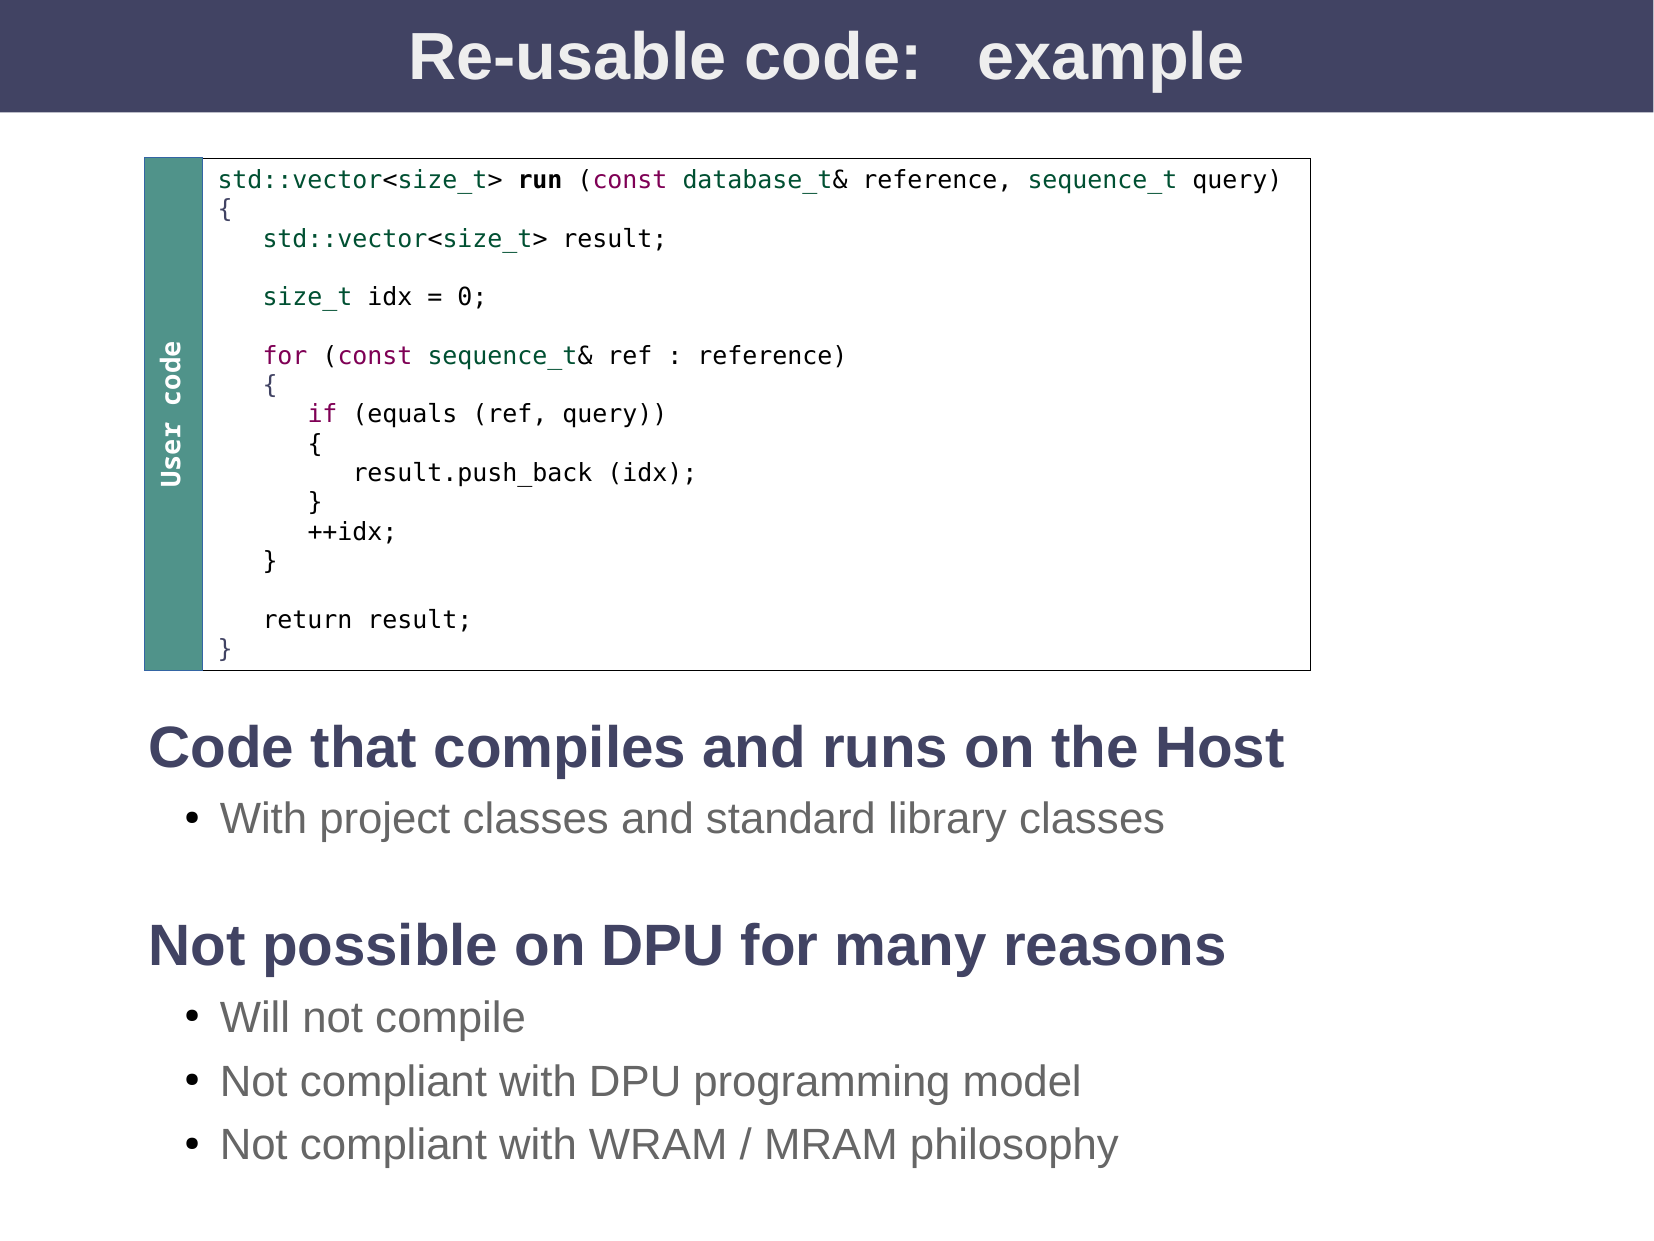

Re-usable code: example
std::vector<size_t> run (const database_t& reference, sequence_t query)
{
 std::vector<size_t> result;
 size_t idx = 0;
 for (const sequence_t& ref : reference)
 {
 if (equals (ref, query))
 {
 result.push_back (idx);
 }
 ++idx;
 }
 return result;
}
User code
Code that compiles and runs on the Host
With project classes and standard library classes
Not possible on DPU for many reasons
Will not compile
Not compliant with DPU programming model
Not compliant with WRAM / MRAM philosophy